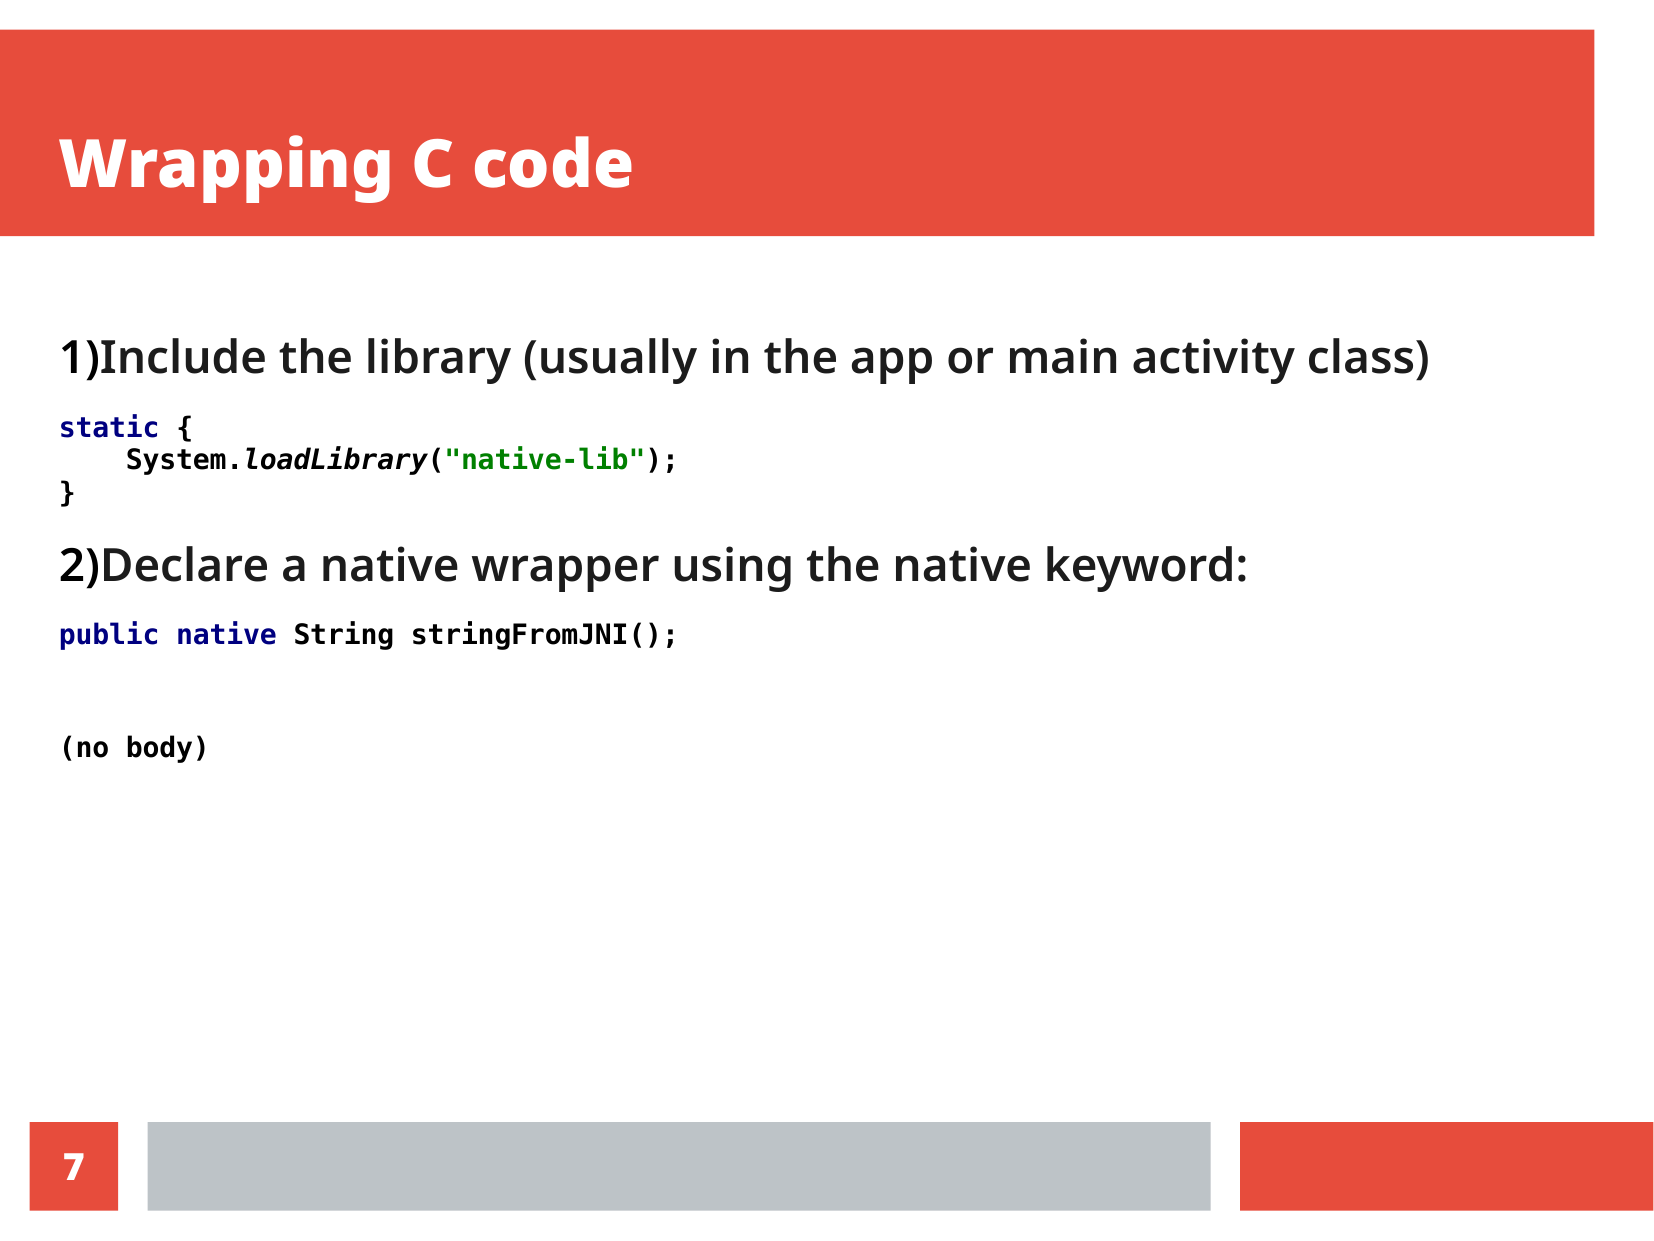

# Wrapping C code
Include the library (usually in the app or main activity class)
static {
 System.loadLibrary("native-lib");
}
Declare a native wrapper using the native keyword:
public native String stringFromJNI();
(no body)
7